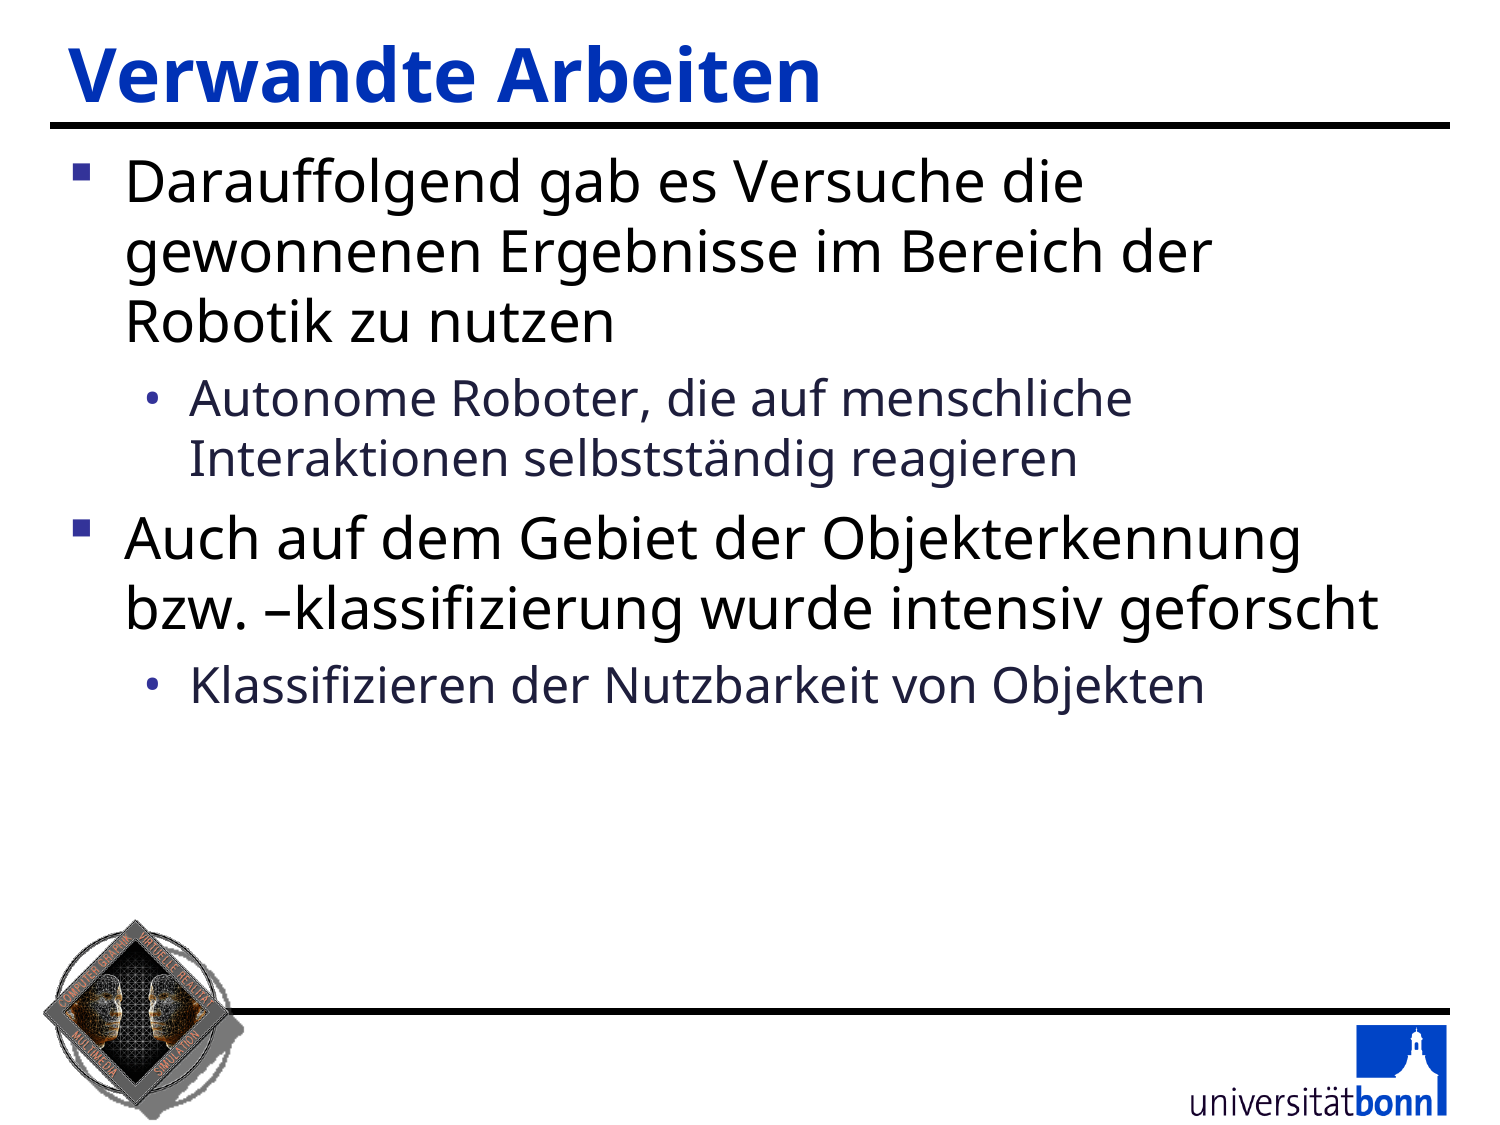

# Verwandte Arbeiten
Darauffolgend gab es Versuche die gewonnenen Ergebnisse im Bereich der Robotik zu nutzen
Autonome Roboter, die auf menschliche Interaktionen selbstständig reagieren
Auch auf dem Gebiet der Objekterkennung bzw. –klassifizierung wurde intensiv geforscht
Klassifizieren der Nutzbarkeit von Objekten